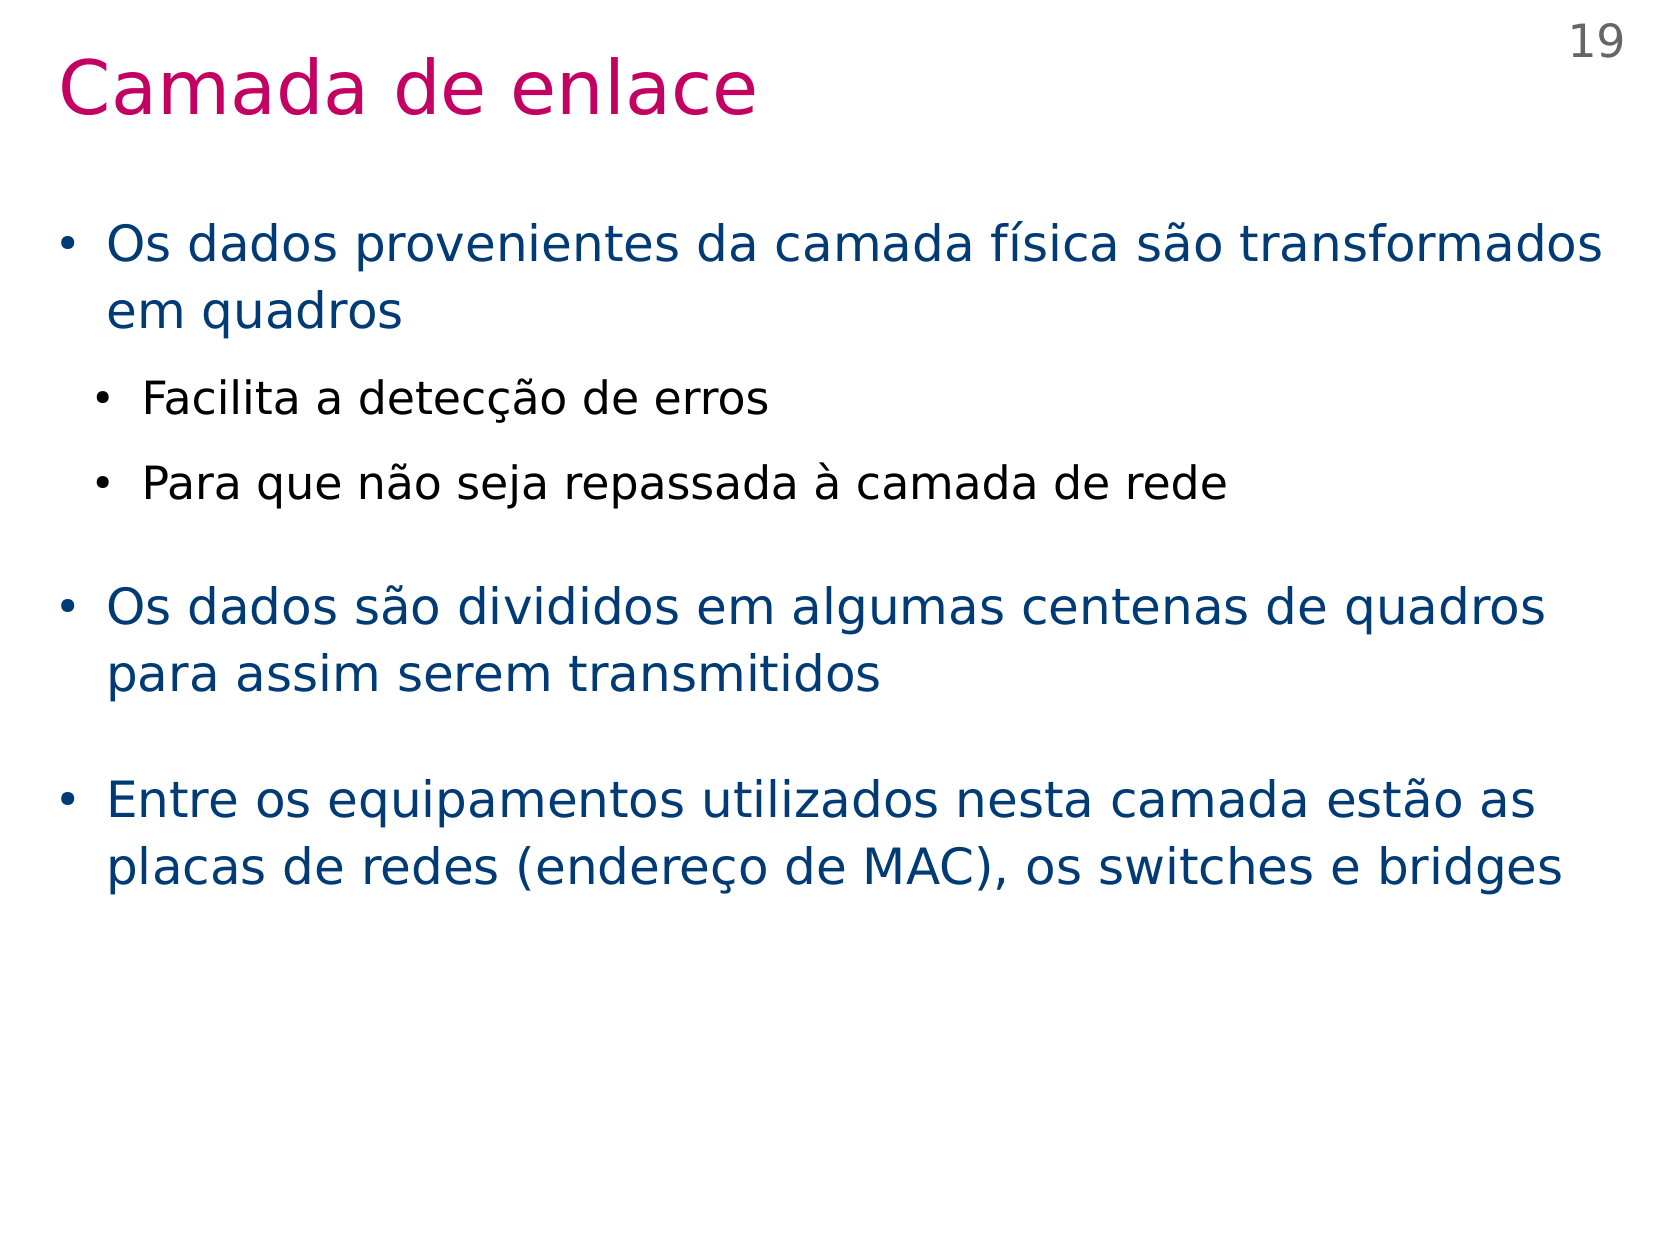

19
# Camada de enlace
Os dados provenientes da camada física são transformados em quadros
Facilita a detecção de erros
Para que não seja repassada à camada de rede
Os dados são divididos em algumas centenas de quadros para assim serem transmitidos
Entre os equipamentos utilizados nesta camada estão as placas de redes (endereço de MAC), os switches e bridges